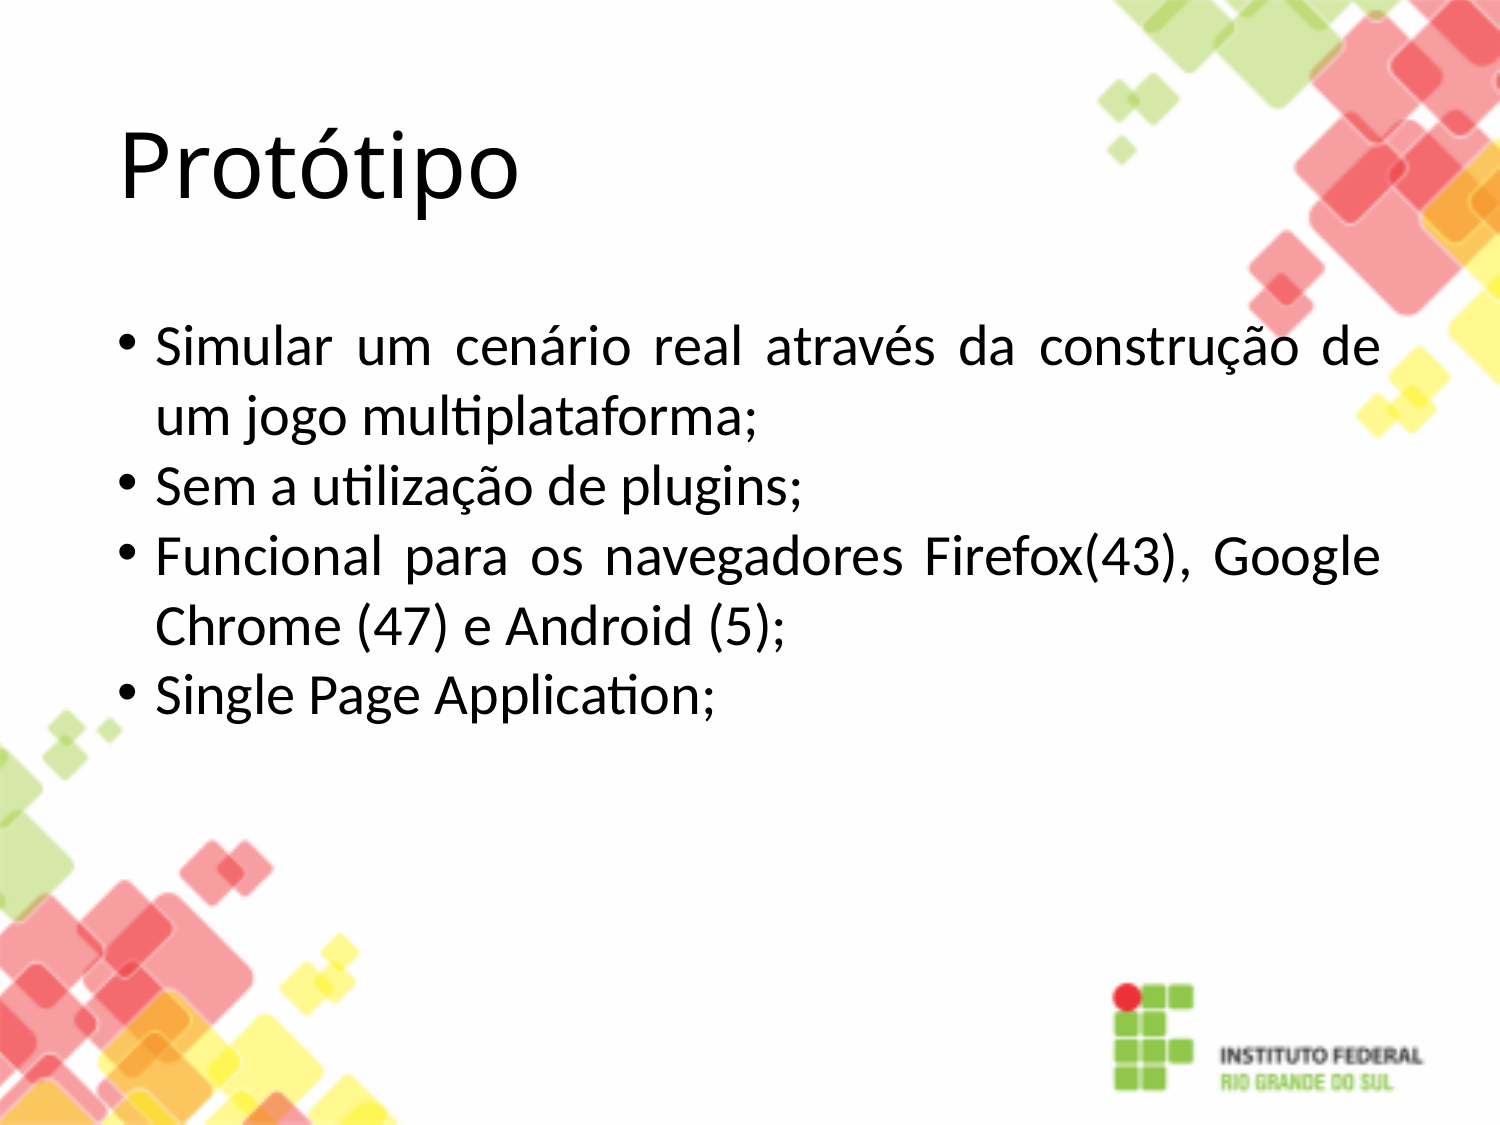

Protótipo
Simular um cenário real através da construção de um jogo multiplataforma;
Sem a utilização de plugins;
Funcional para os navegadores Firefox(43), Google Chrome (47) e Android (5);
Single Page Application;